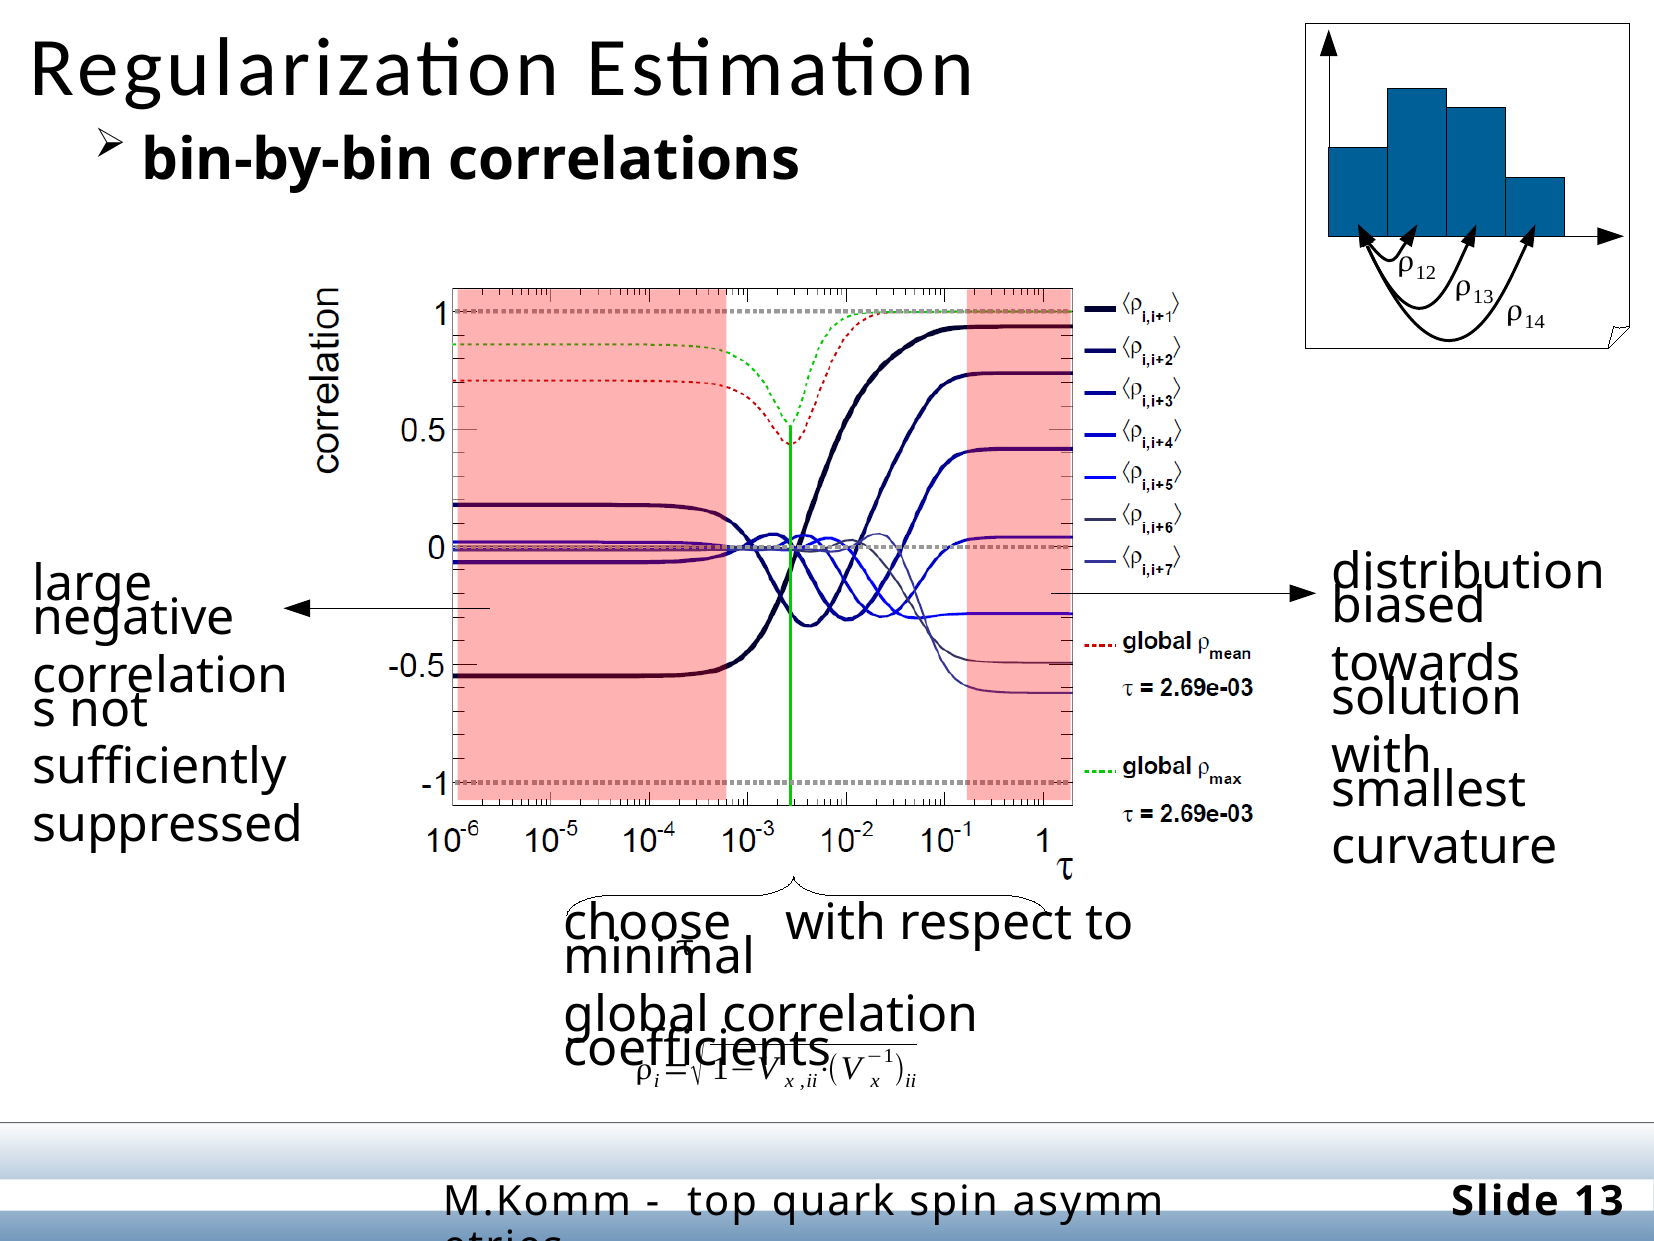

# Regularization Estimation
bin-by-bin correlations
distribution biased
towards solution
with smallest
curvature
large negative
correlations not
sufficiently
suppressed
choose 	with respect to minimal
global correlation coefficients
M.Komm - top quark spin asymmetries
13